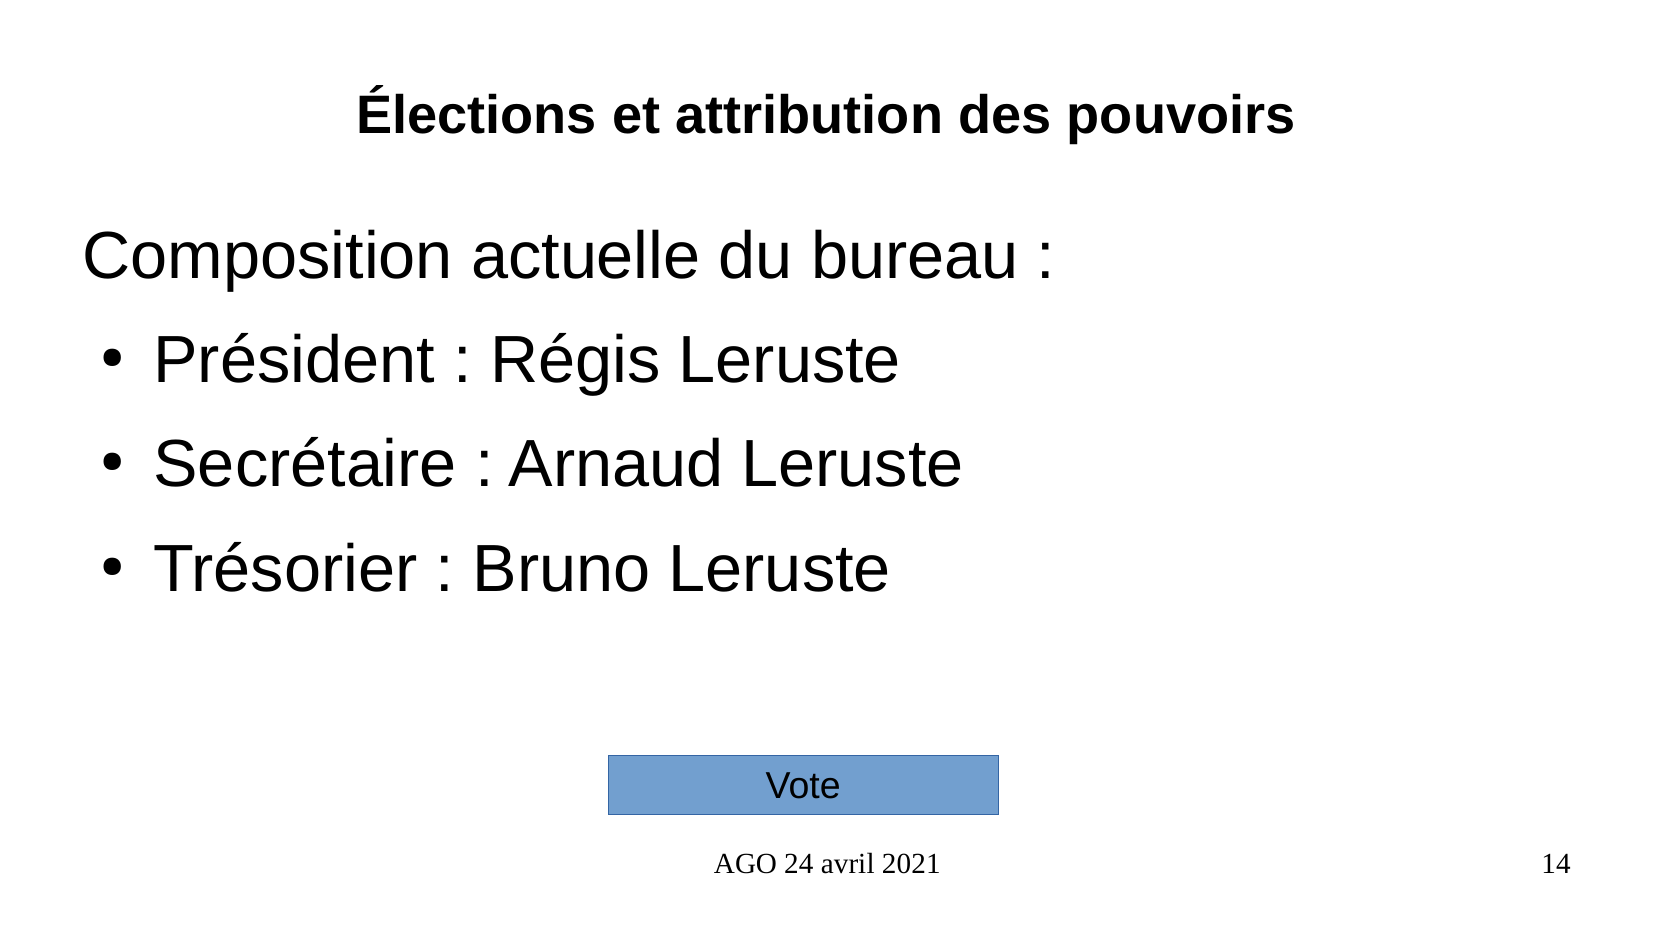

# Élections et attribution des pouvoirs
Composition actuelle du bureau :
Président : Régis Leruste
Secrétaire : Arnaud Leruste
Trésorier : Bruno Leruste
Vote
AGO 24 avril 2021
14